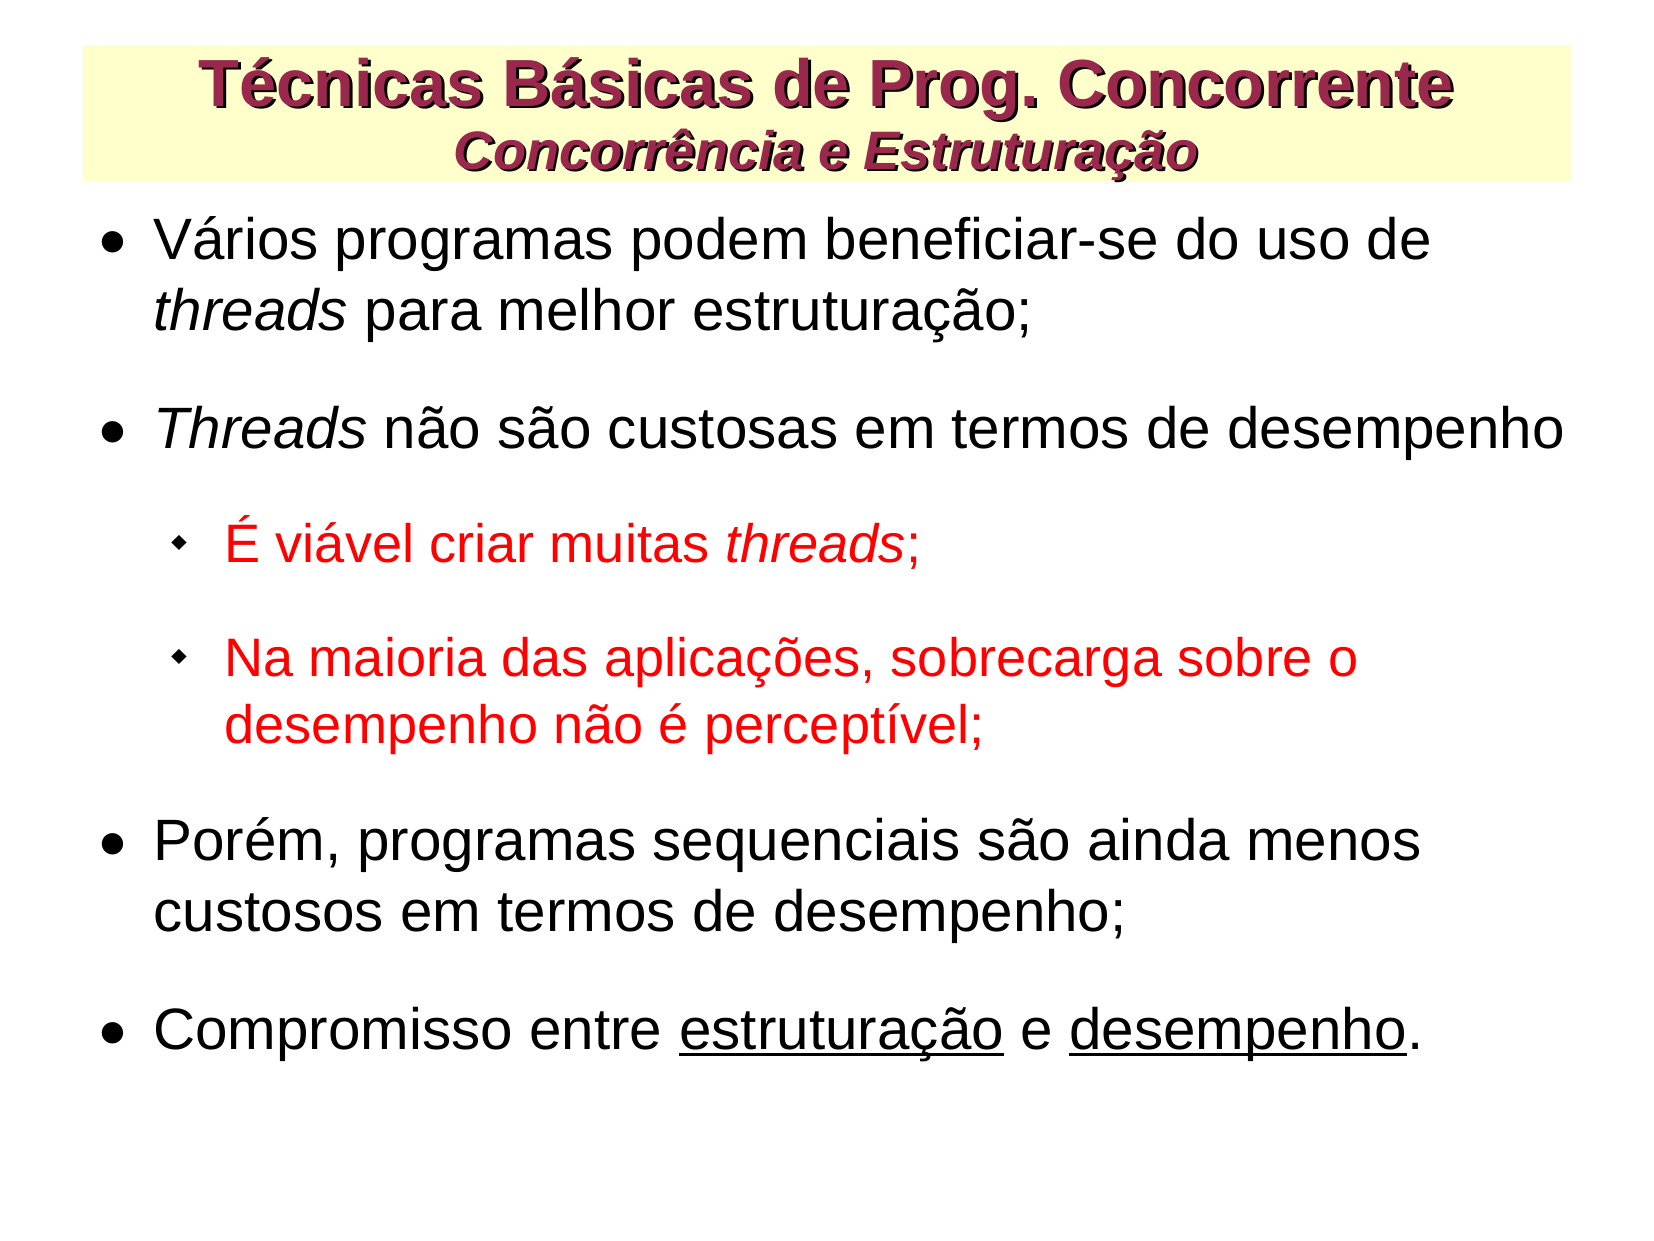

# Técnicas Básicas de Prog. Concorrente Concorrência e Estruturação
Vários programas podem beneficiar-se do uso de threads para melhor estruturação;
Threads não são custosas em termos de desempenho
É viável criar muitas threads;
Na maioria das aplicações, sobrecarga sobre o desempenho não é perceptível;
Porém, programas sequenciais são ainda menos custosos em termos de desempenho;
Compromisso entre estruturação e desempenho.